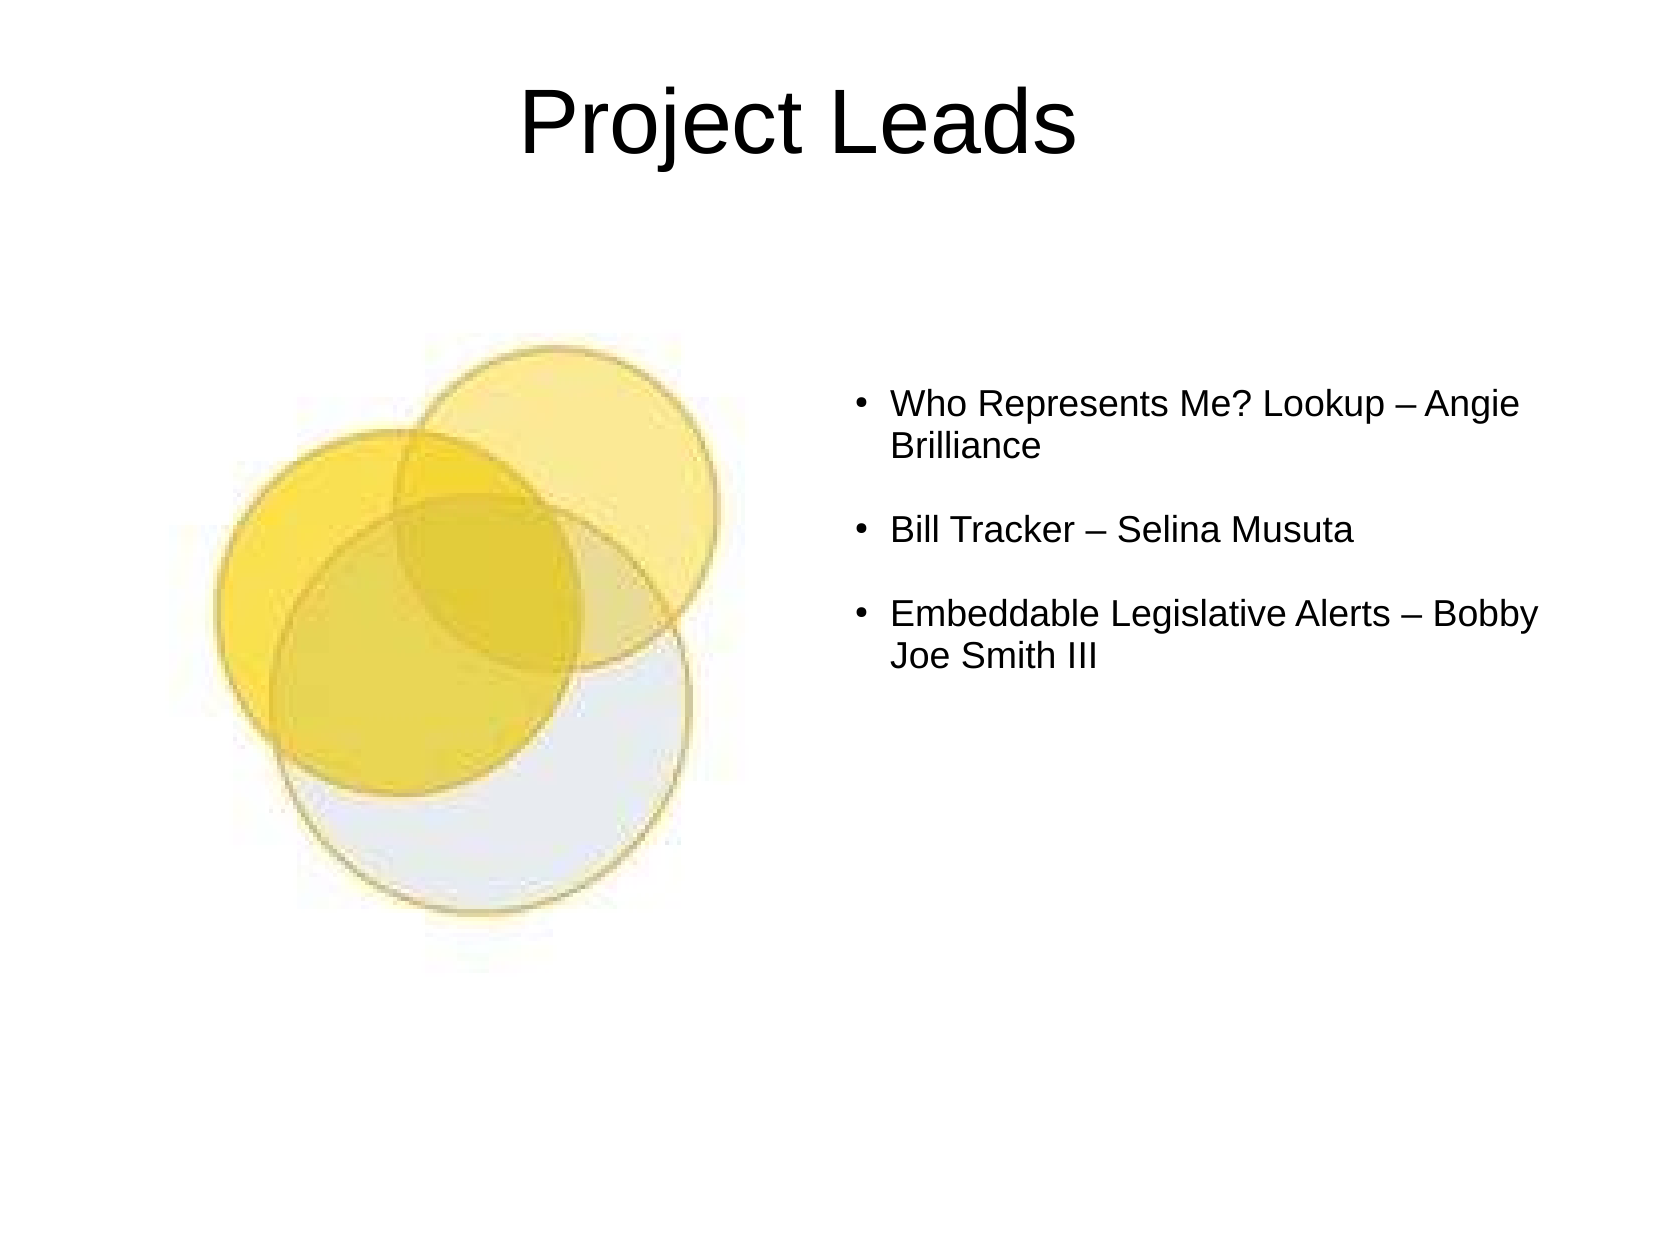

# Project Leads
Who Represents Me? Lookup – Angie Brilliance
Bill Tracker – Selina Musuta
Embeddable Legislative Alerts – Bobby Joe Smith III